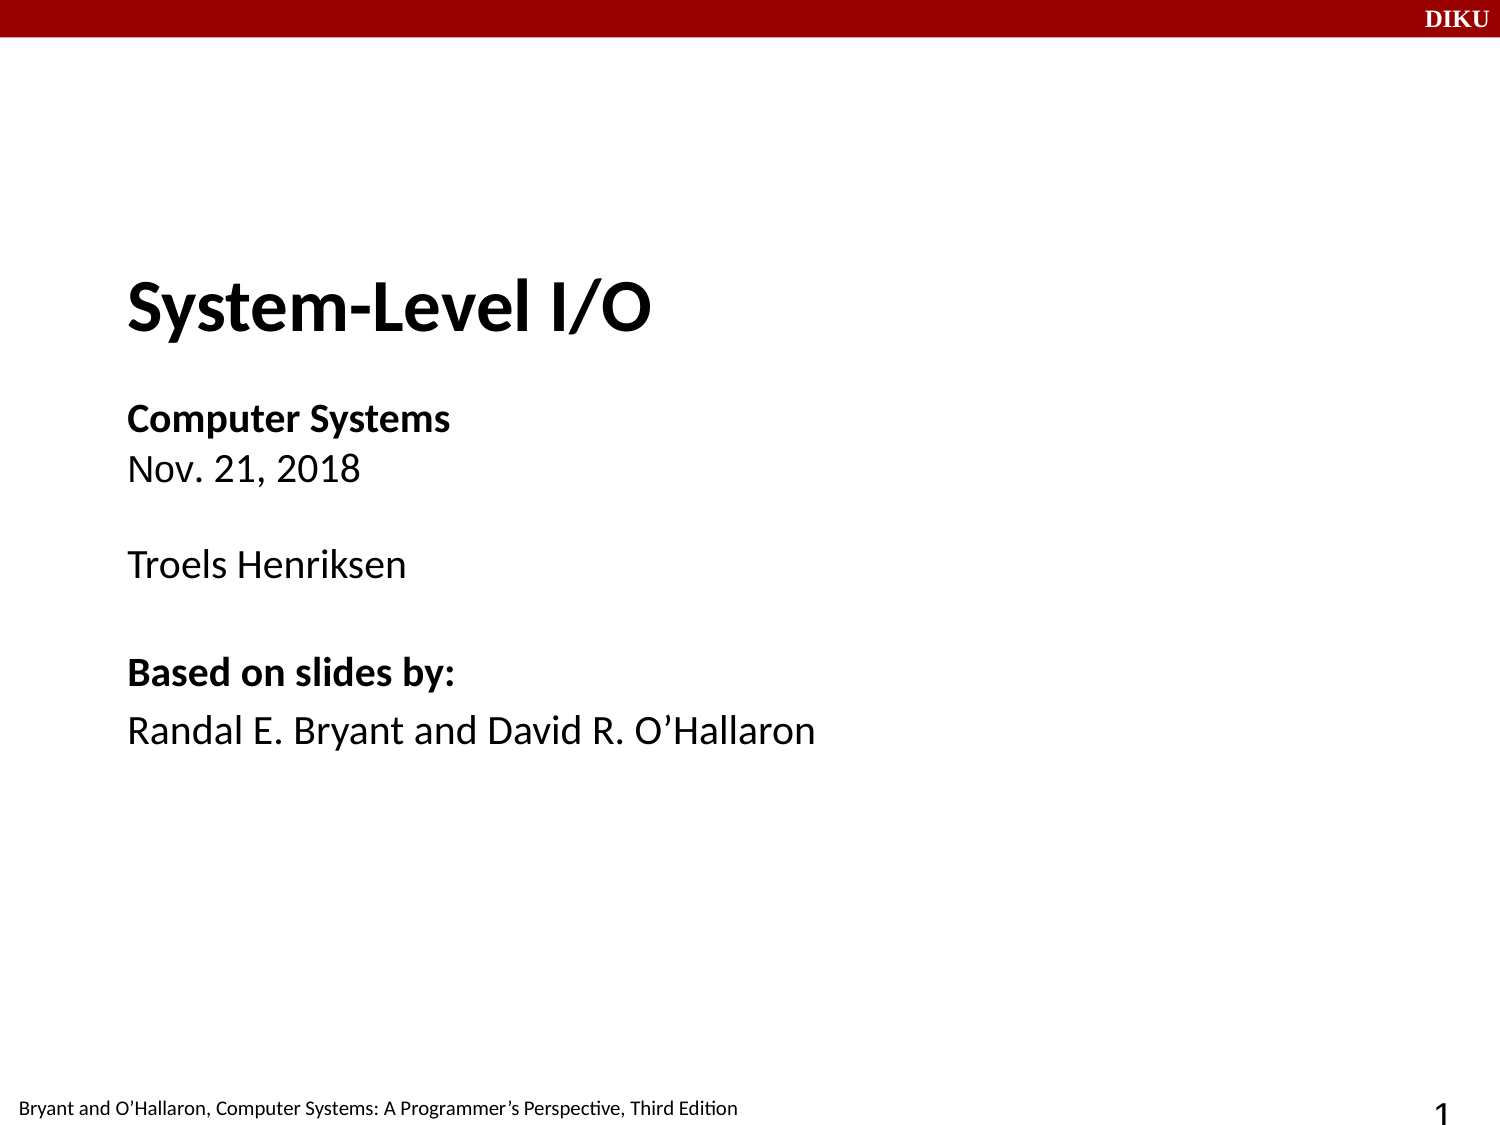

System-Level I/O
Computer Systems
Nov. 21, 2018
Troels Henriksen
Based on slides by:
Randal E. Bryant and David R. O’Hallaron